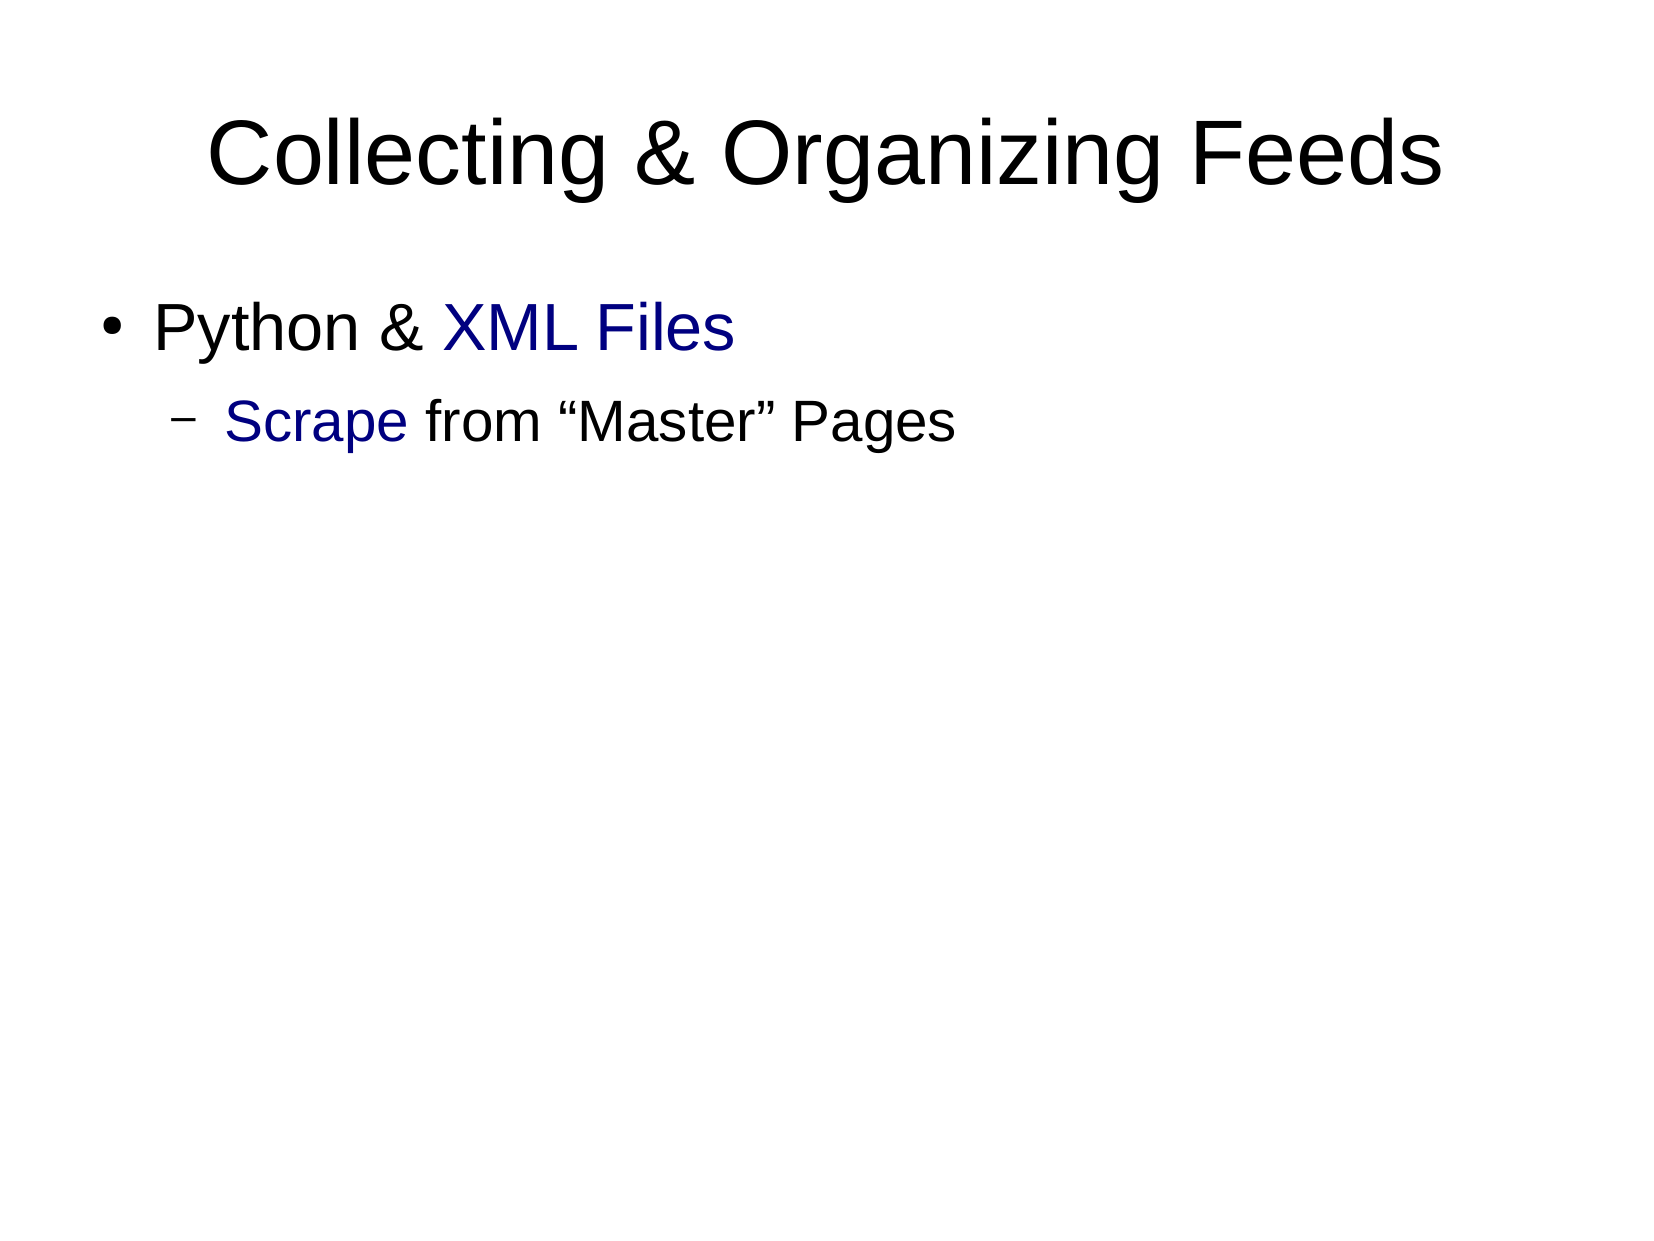

# Collecting & Organizing Feeds
Python & XML Files
Scrape from “Master” Pages